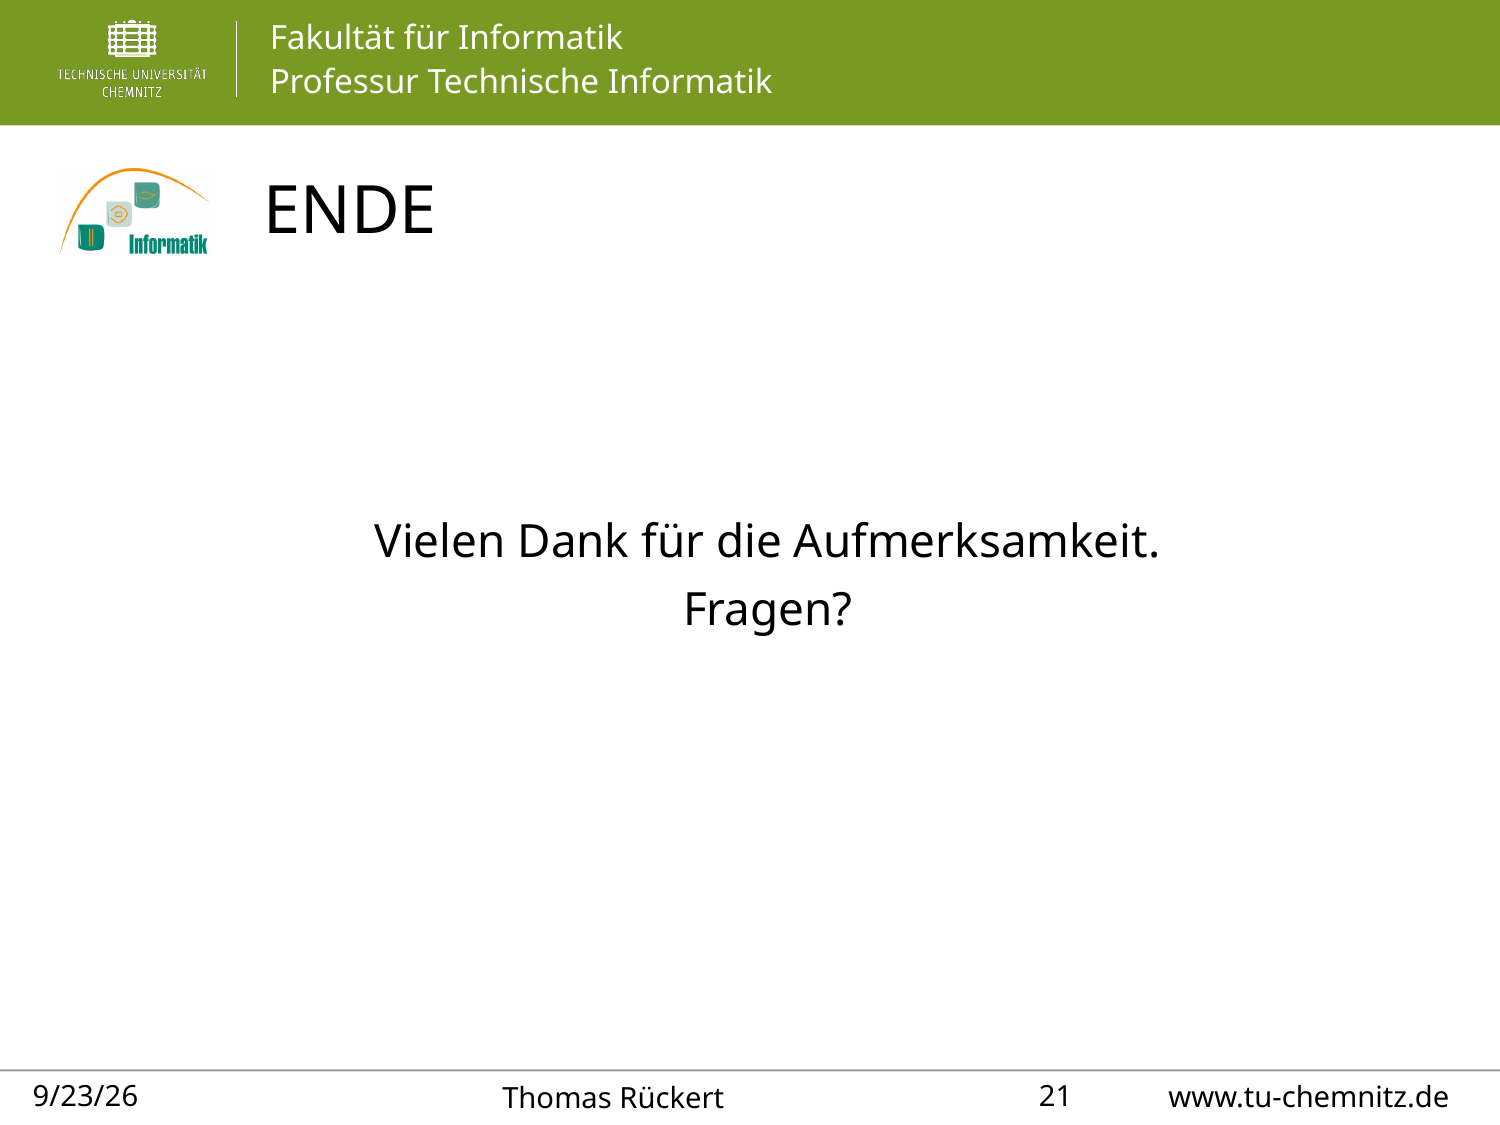

# ENDE
Vielen Dank für die Aufmerksamkeit.
Fragen?
Thomas Rückert